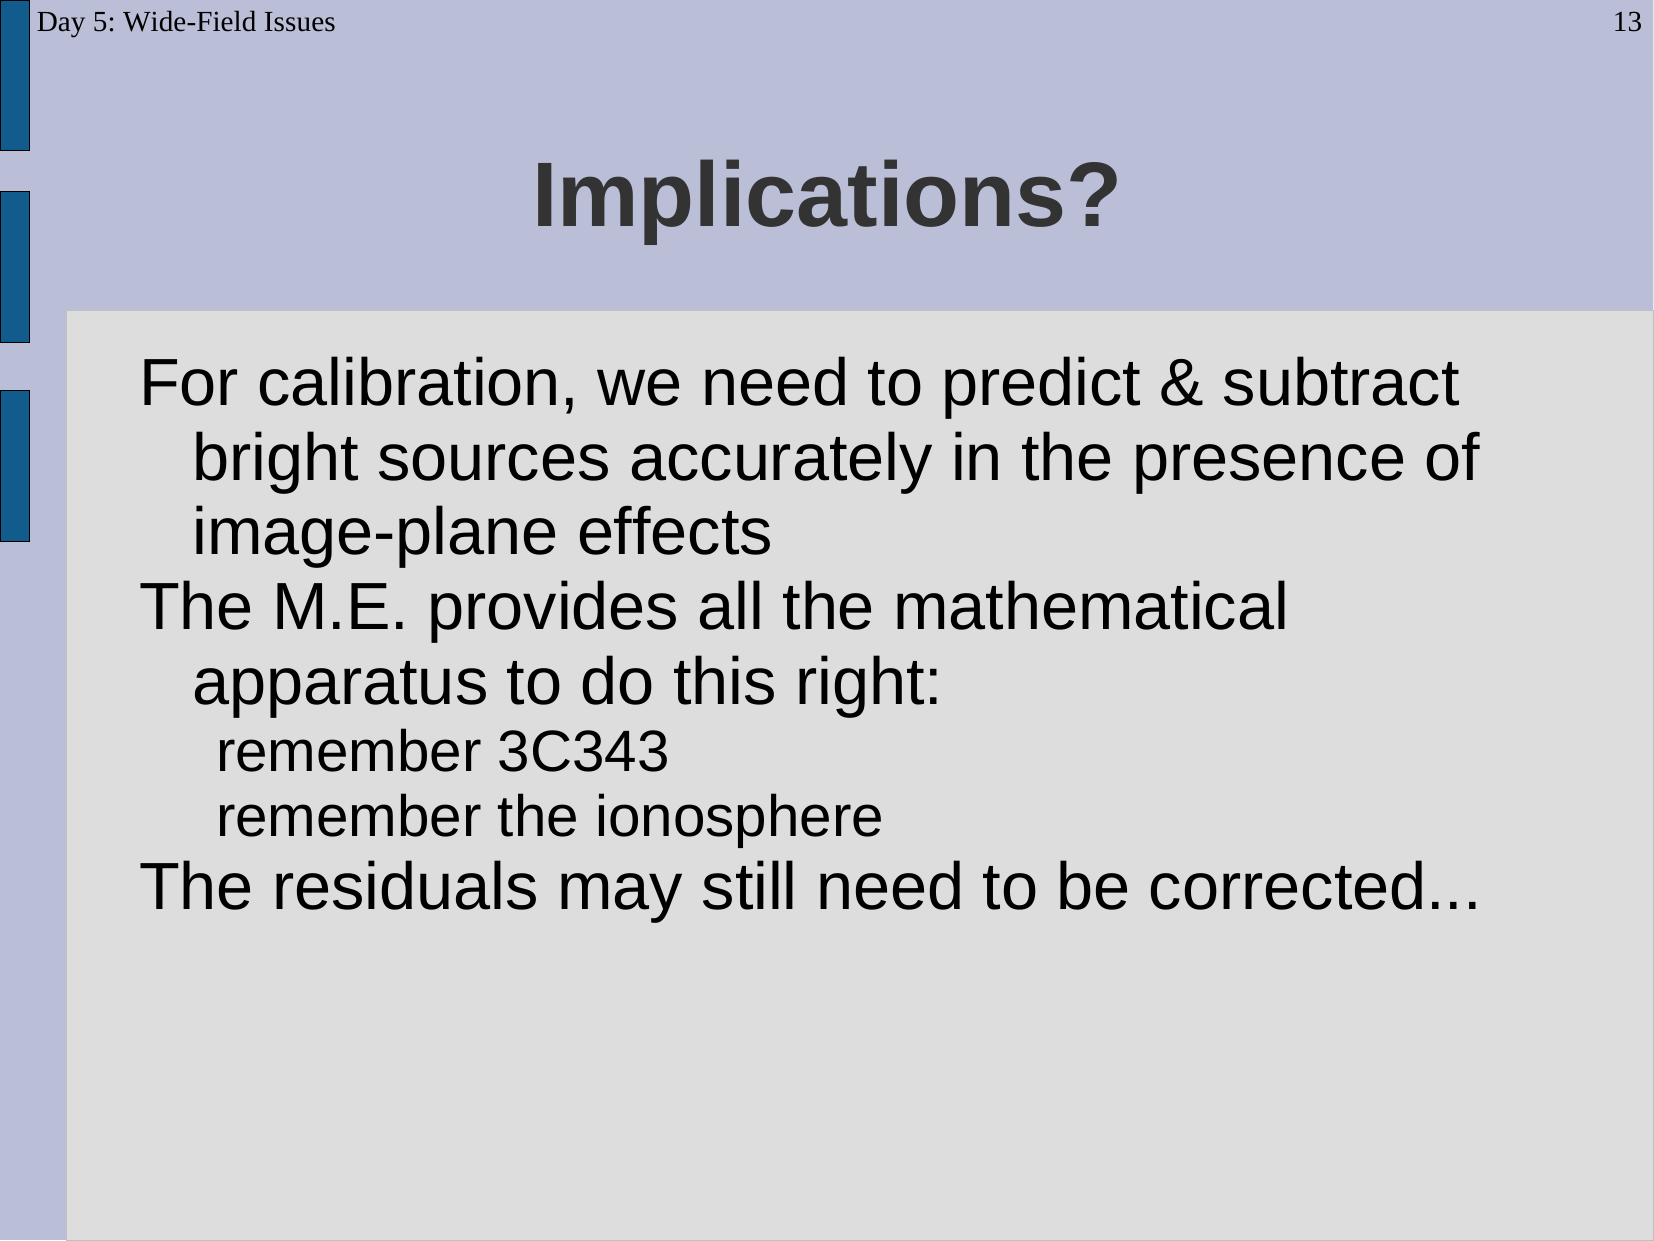

Day 5: Wide-Field Issues
13
# Implications?
For calibration, we need to predict & subtract bright sources accurately in the presence of image-plane effects
The M.E. provides all the mathematical apparatus to do this right:
remember 3C343
remember the ionosphere
The residuals may still need to be corrected...